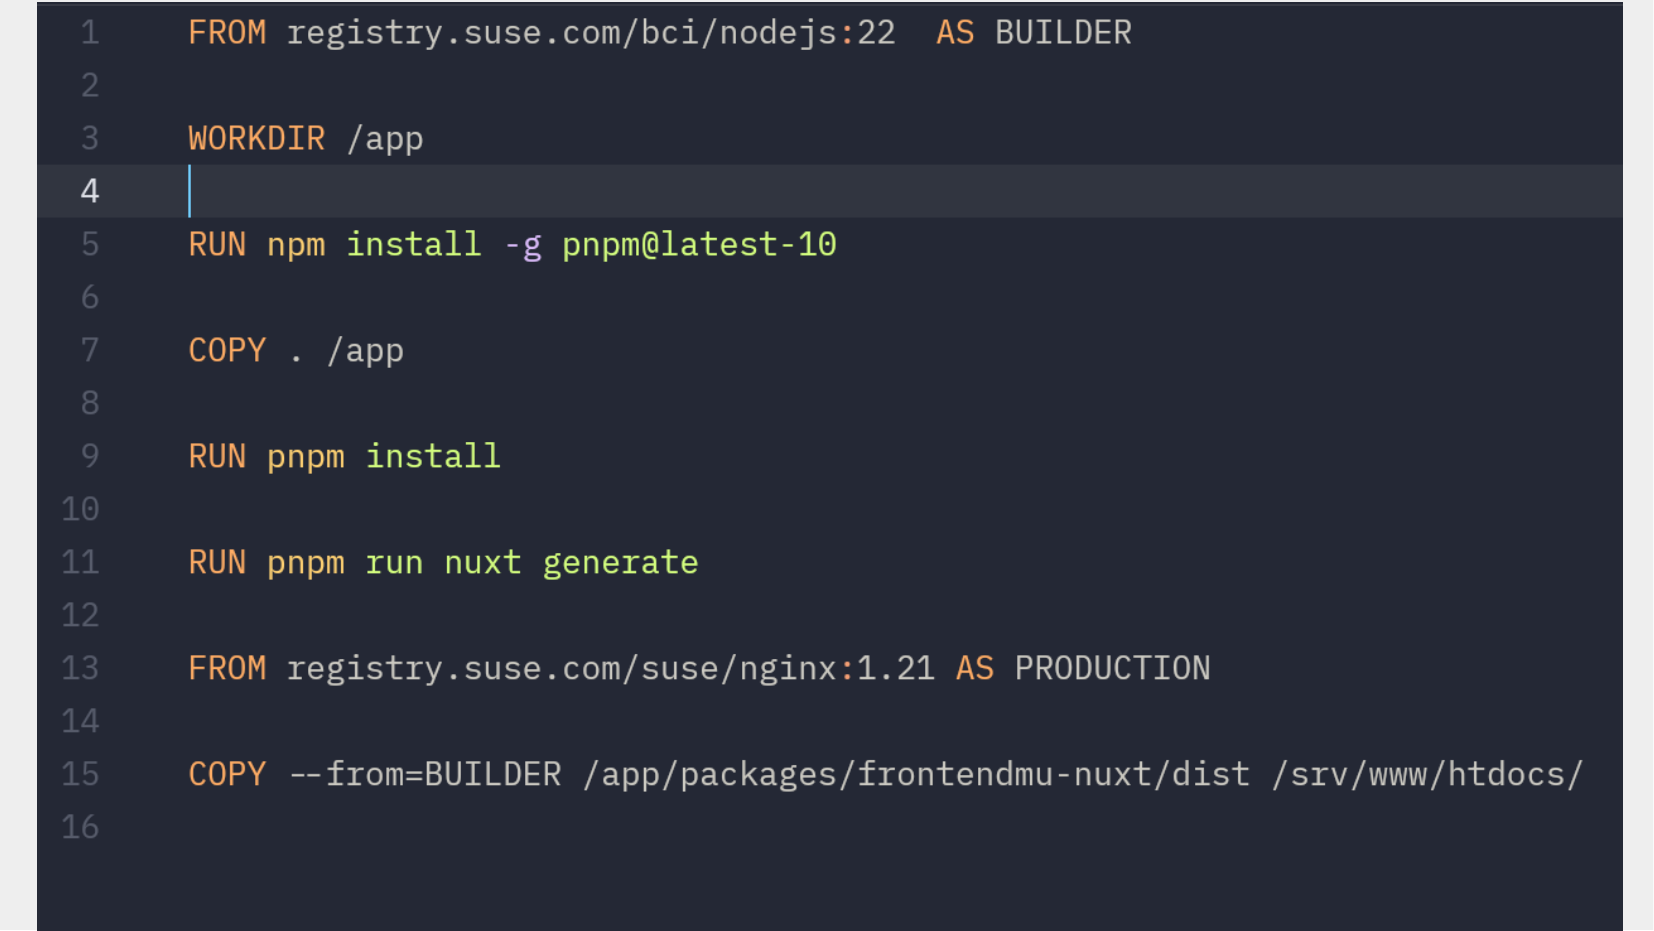

# What does a Container Look Like